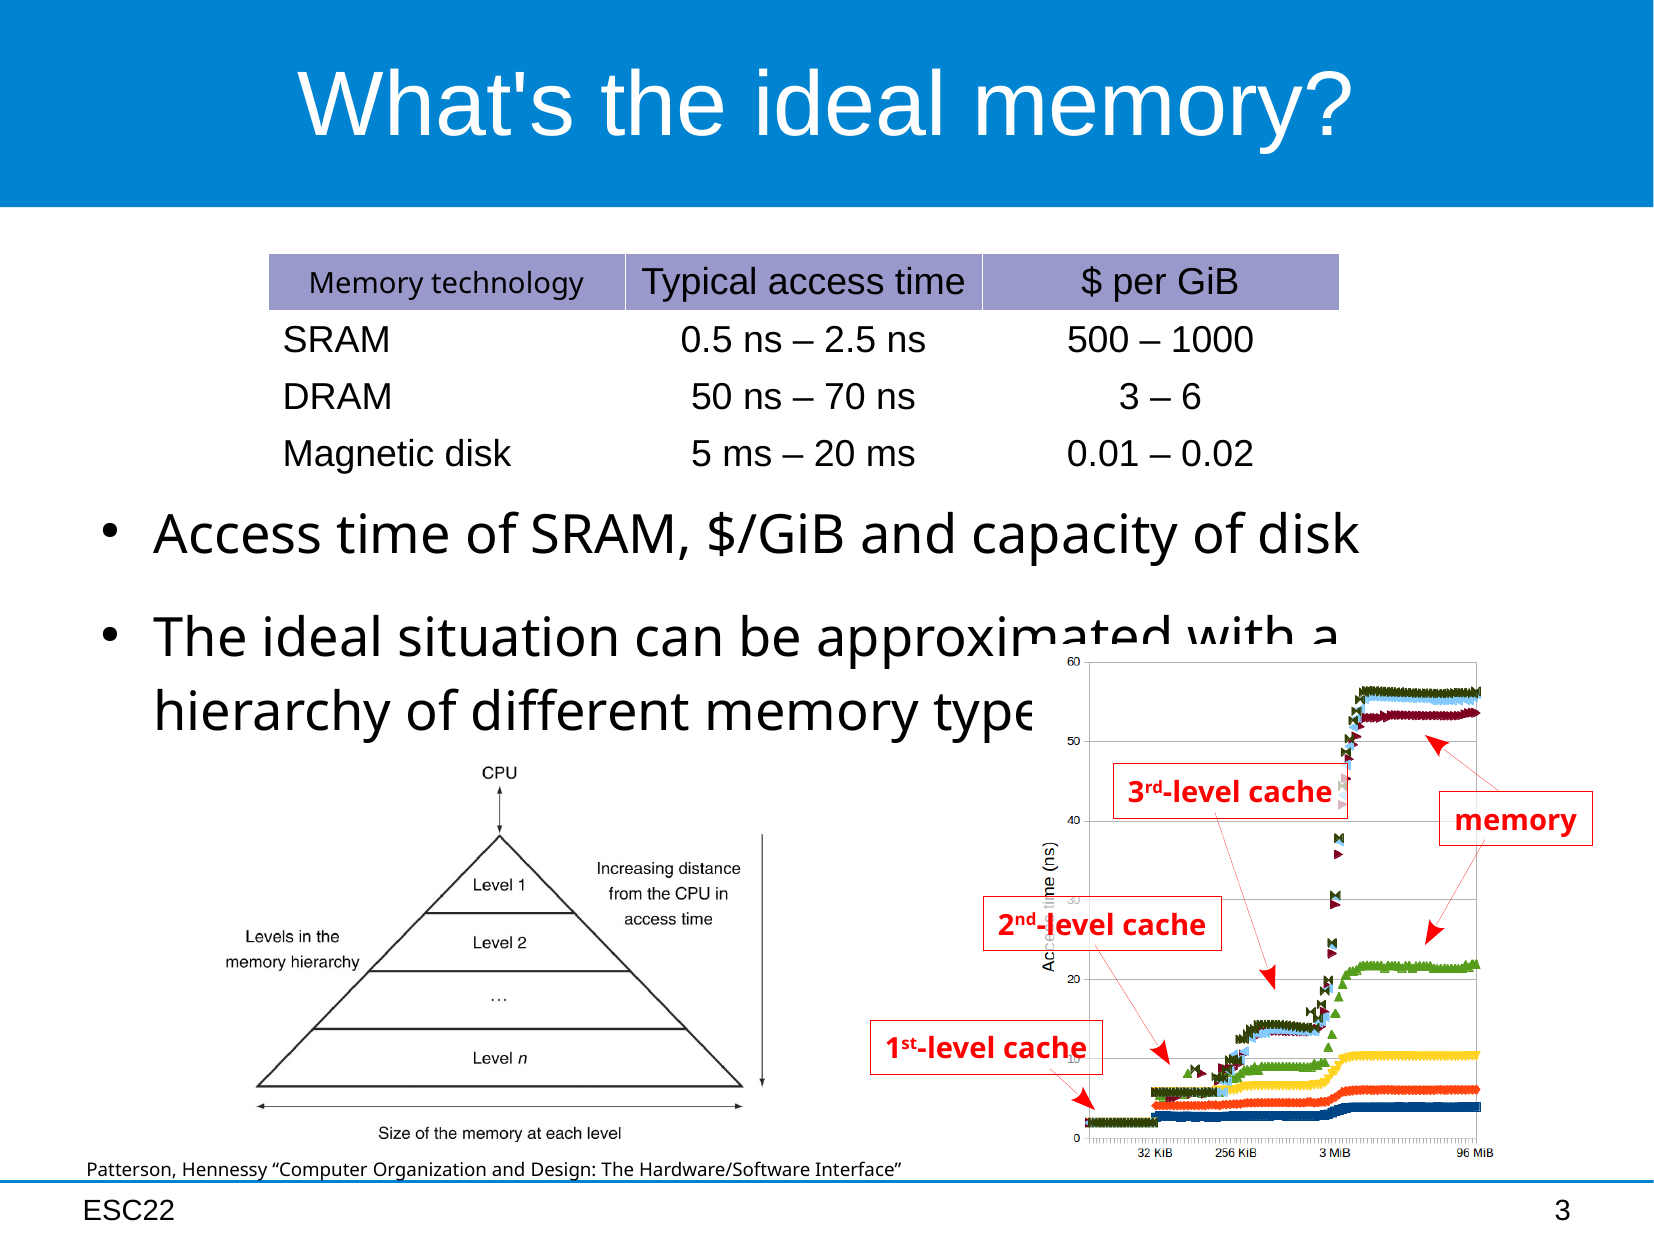

# What's the ideal memory?
| Memory technology | Typical access time | $ per GiB |
| --- | --- | --- |
| SRAM | 0.5 ns – 2.5 ns | 500 – 1000 |
| DRAM | 50 ns – 70 ns | 3 – 6 |
| Magnetic disk | 5 ms – 20 ms | 0.01 – 0.02 |
Access time of SRAM, $/GiB and capacity of disk
The ideal situation can be approximated with a hierarchy of different memory types
3rd-level cache
memory
2nd-level cache
1st-level cache
Patterson, Hennessy “Computer Organization and Design: The Hardware/Software Interface”
ESC22
3